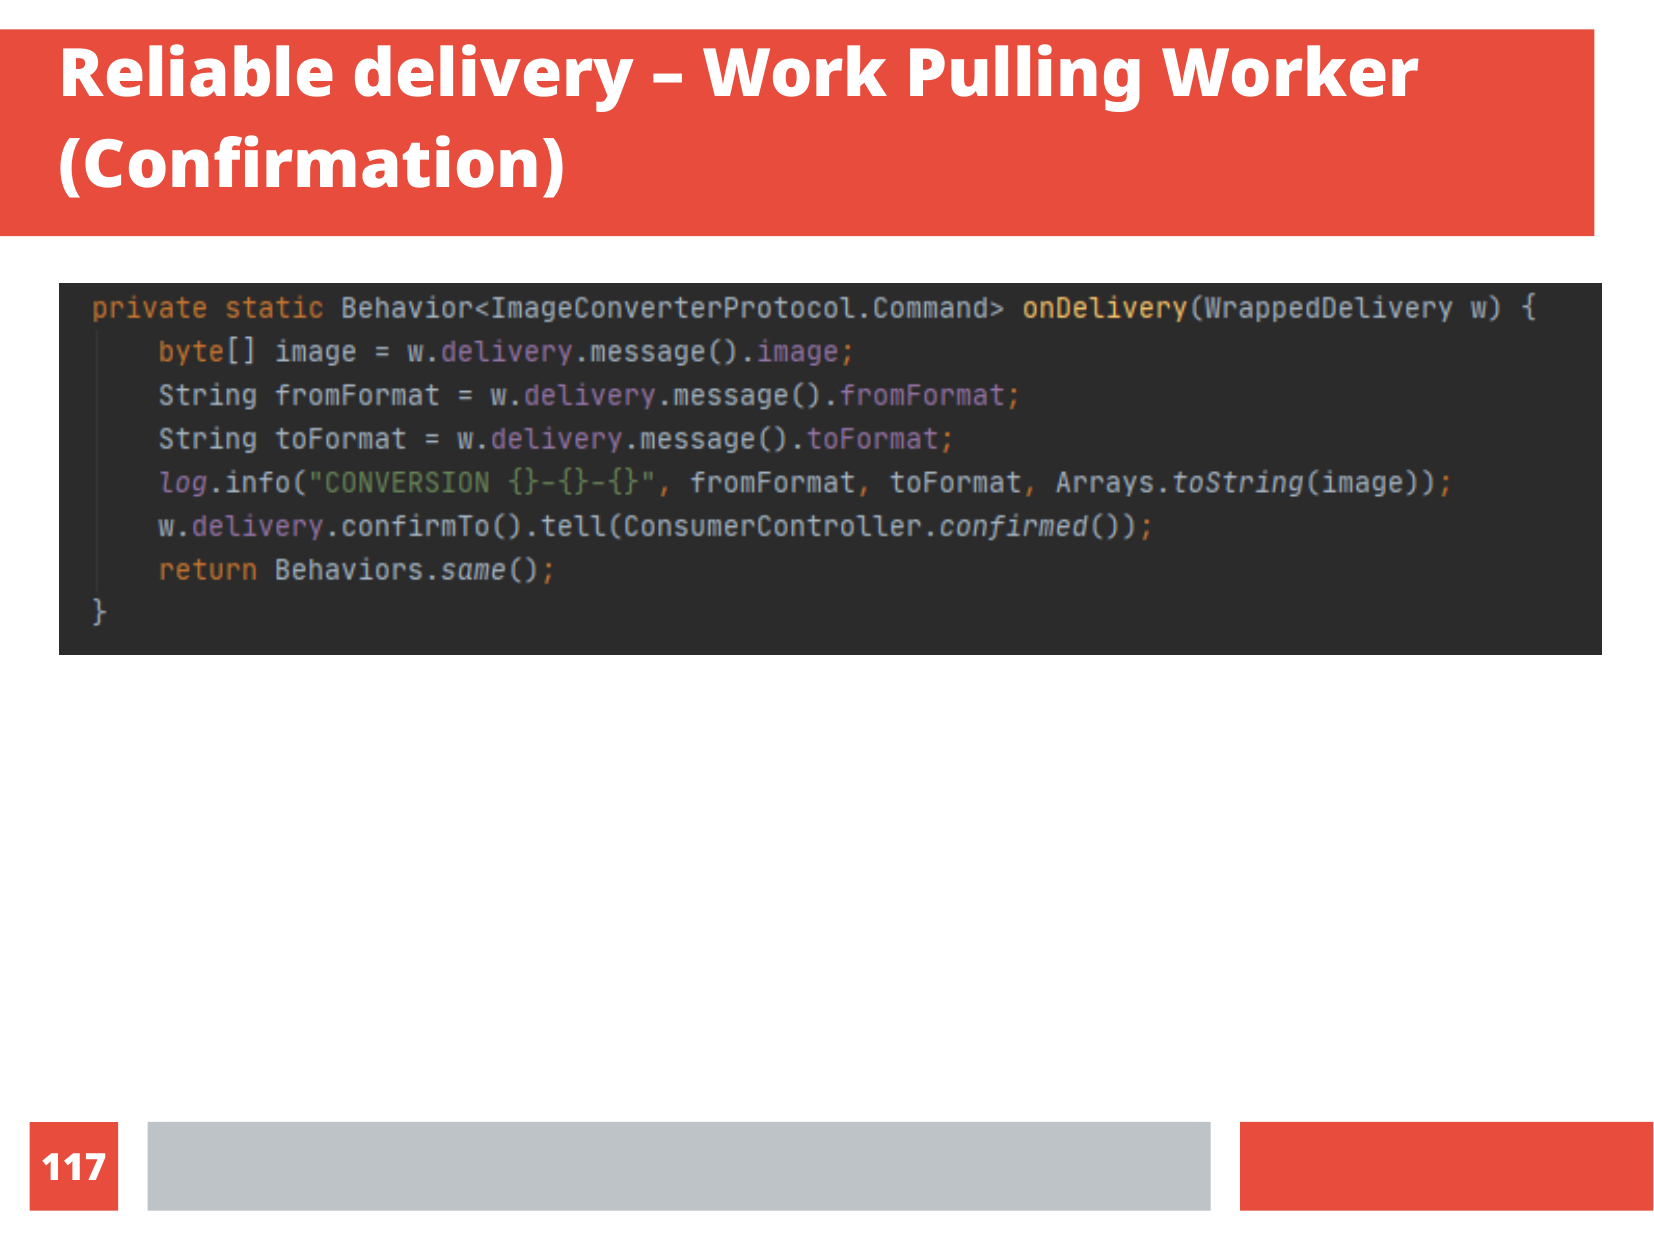

# Reliable delivery – Work Pulling Worker (Confirmation)
117